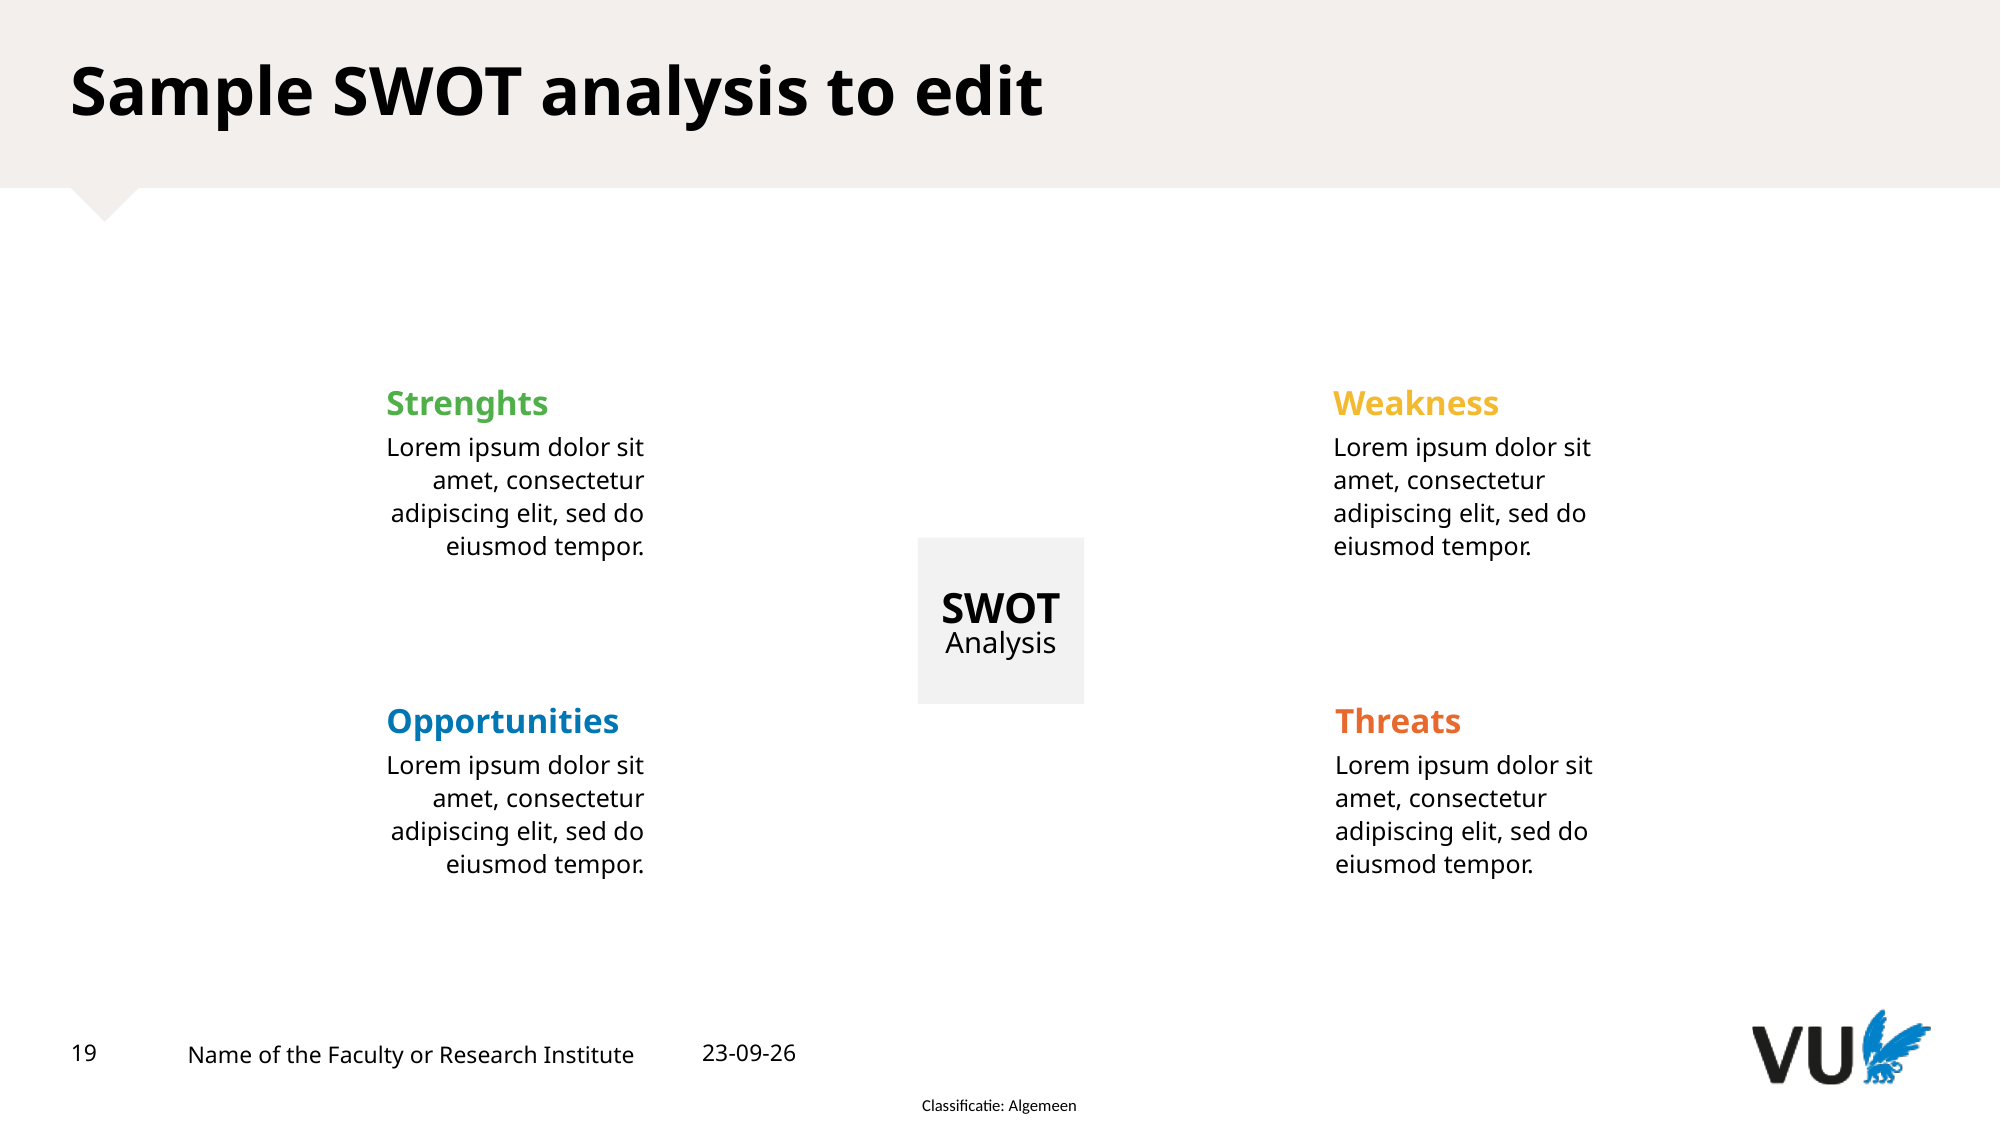

# Sample SWOT analysis to edit
Strenghts
Weakness
Lorem ipsum dolor sit amet, consectetur adipiscing elit, sed do eiusmod tempor.
Lorem ipsum dolor sit amet, consectetur adipiscing elit, sed do eiusmod tempor.
SWOT
Analysis
Opportunities
Threats
Lorem ipsum dolor sit amet, consectetur adipiscing elit, sed do eiusmod tempor.
Lorem ipsum dolor sit amet, consectetur adipiscing elit, sed do eiusmod tempor.
Name of the Faculty or Research Institute